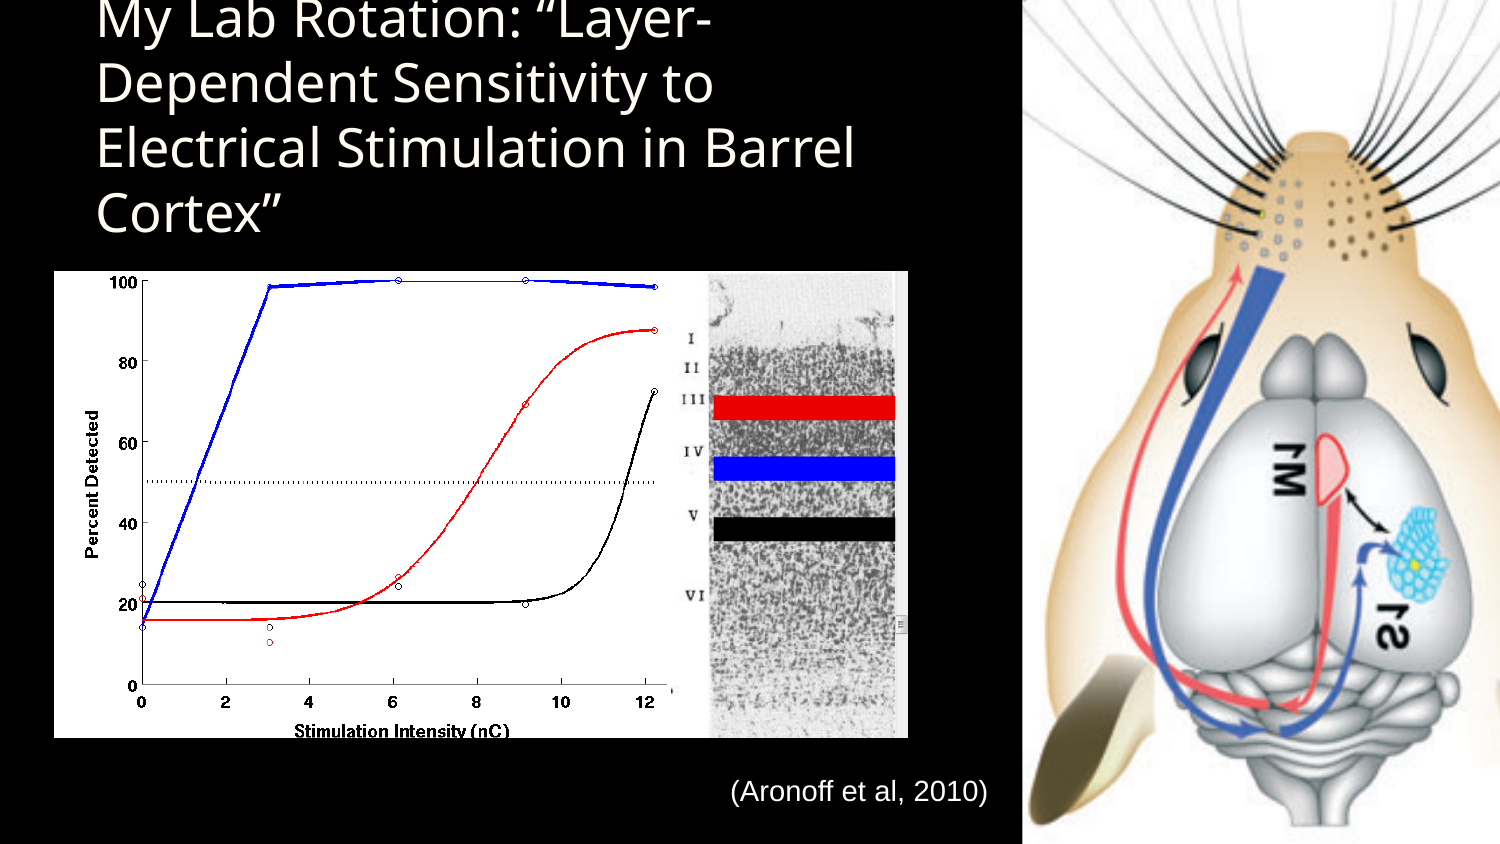

# My Lab Rotation: “Layer-Dependent Sensitivity to Electrical Stimulation in Barrel Cortex”
(Aronoff et al, 2010)